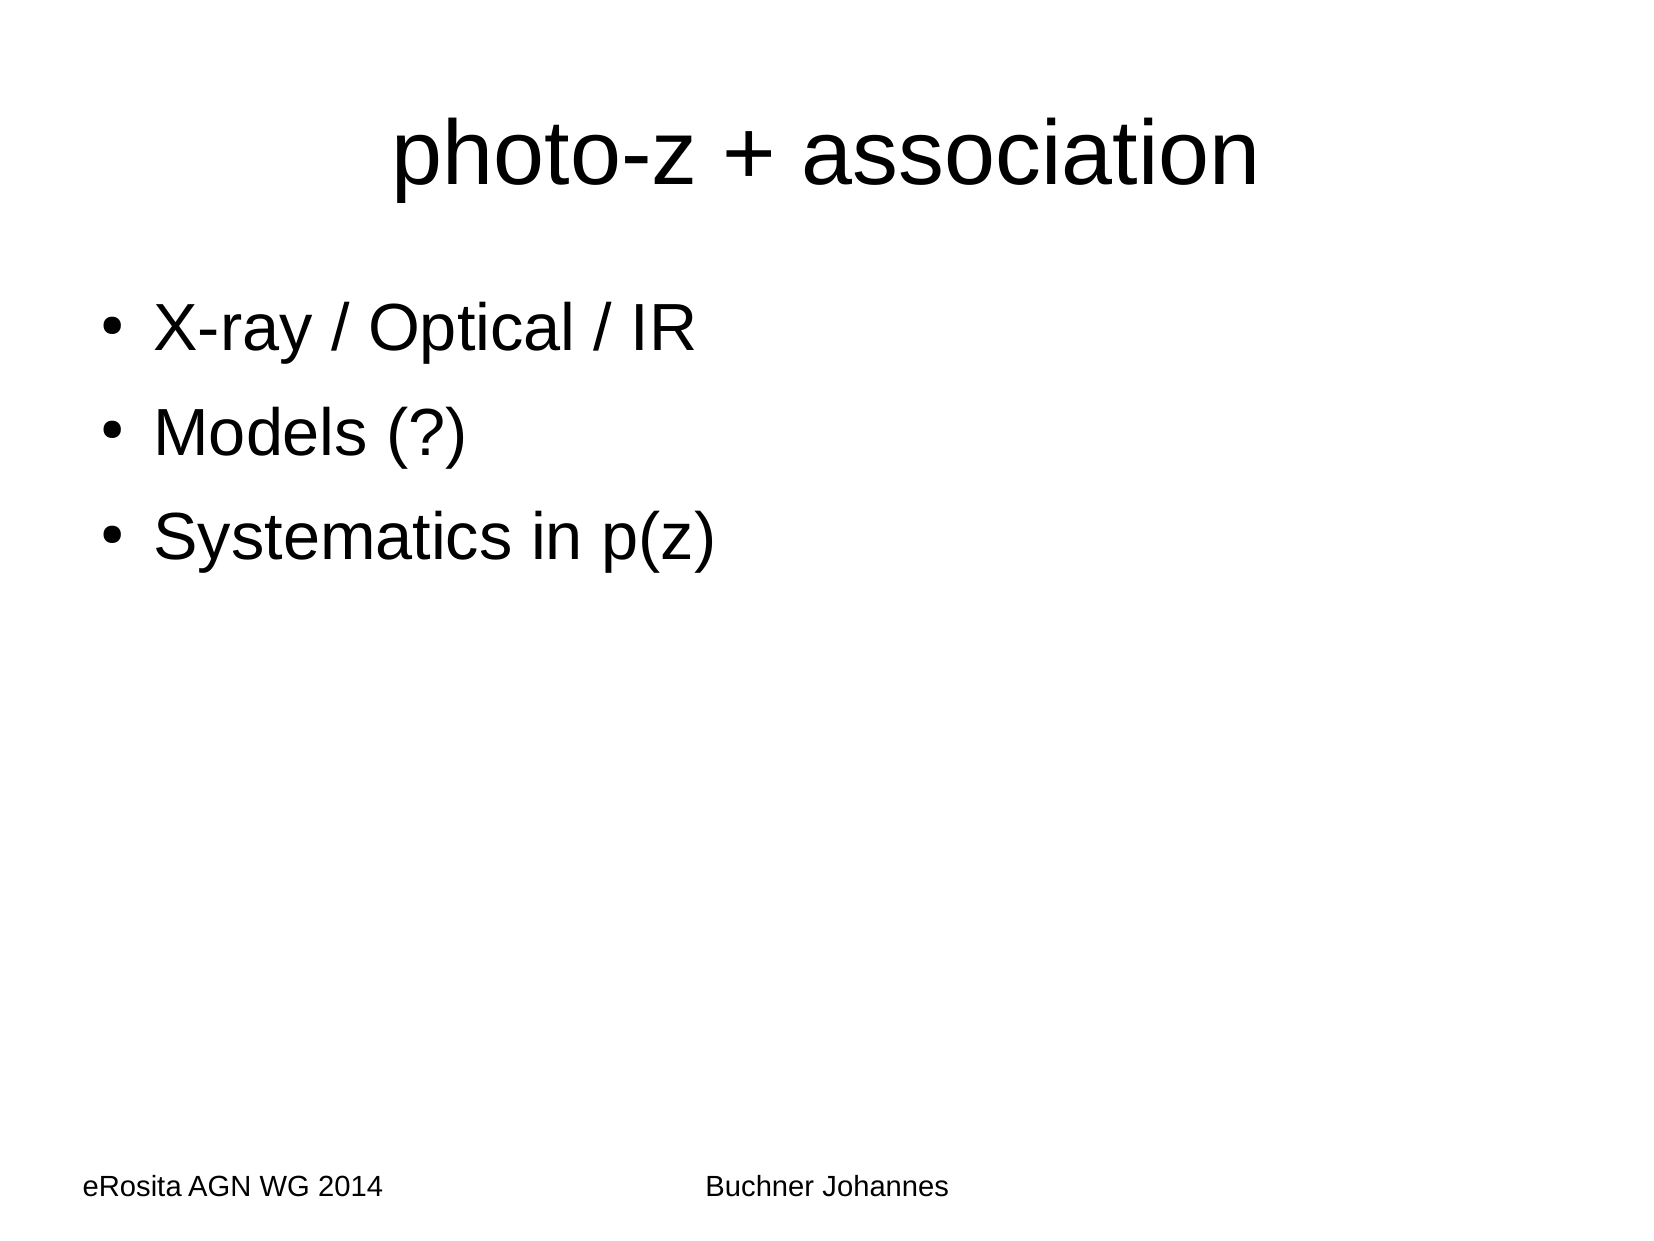

# photo-z + association
X-ray / Optical / IR
Models (?)
Systematics in p(z)